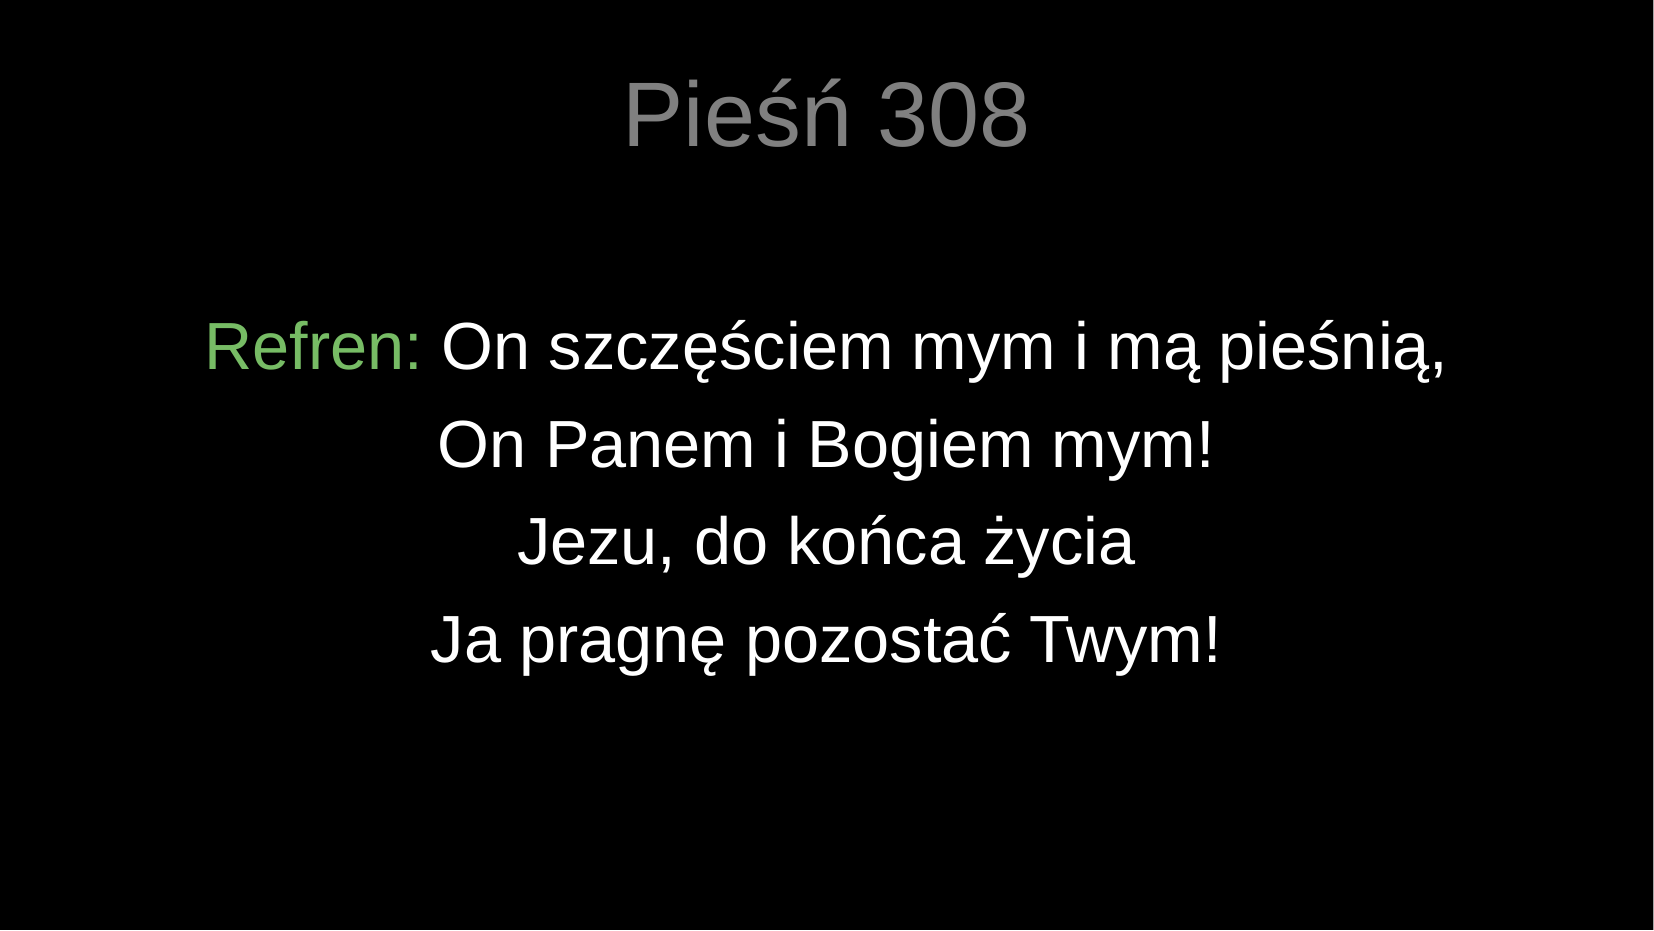

# Pieśń 308
Refren: On szczęściem mym i mą pieśnią,
On Panem i Bogiem mym!
Jezu, do końca życia
Ja pragnę pozostać Twym!